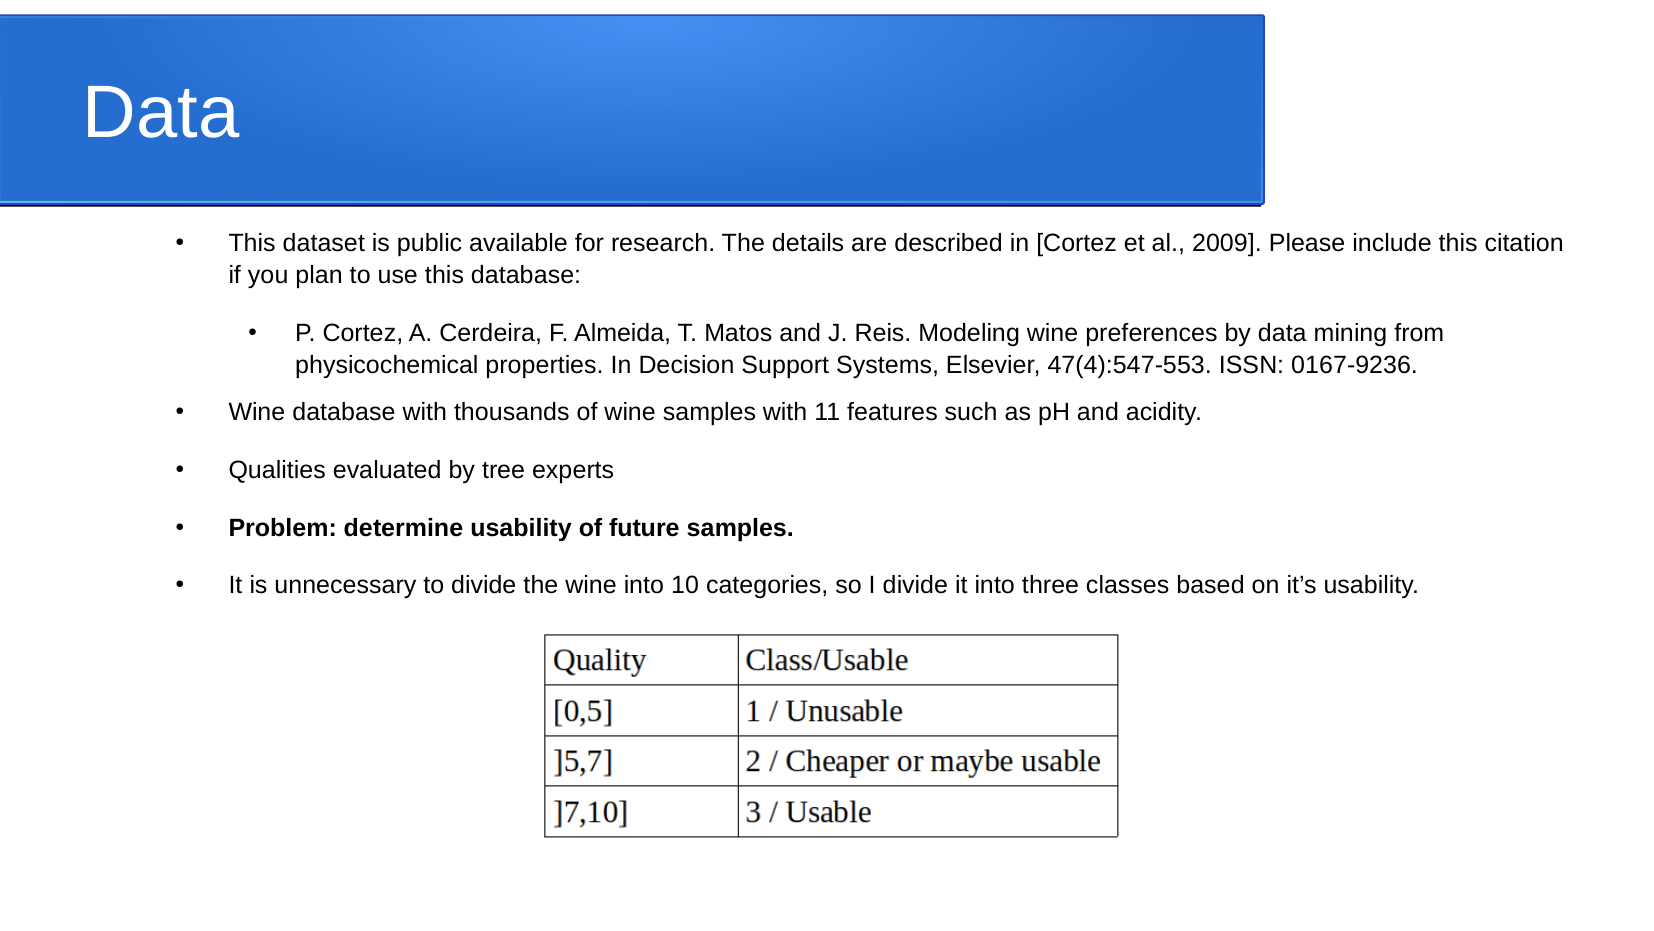

# Data
This dataset is public available for research. The details are described in [Cortez et al., 2009]. Please include this citation if you plan to use this database:
P. Cortez, A. Cerdeira, F. Almeida, T. Matos and J. Reis. Modeling wine preferences by data mining from physicochemical properties. In Decision Support Systems, Elsevier, 47(4):547-553. ISSN: 0167-9236.
Wine database with thousands of wine samples with 11 features such as pH and acidity.
Qualities evaluated by tree experts
Problem: determine usability of future samples.
It is unnecessary to divide the wine into 10 categories, so I divide it into three classes based on it’s usability.